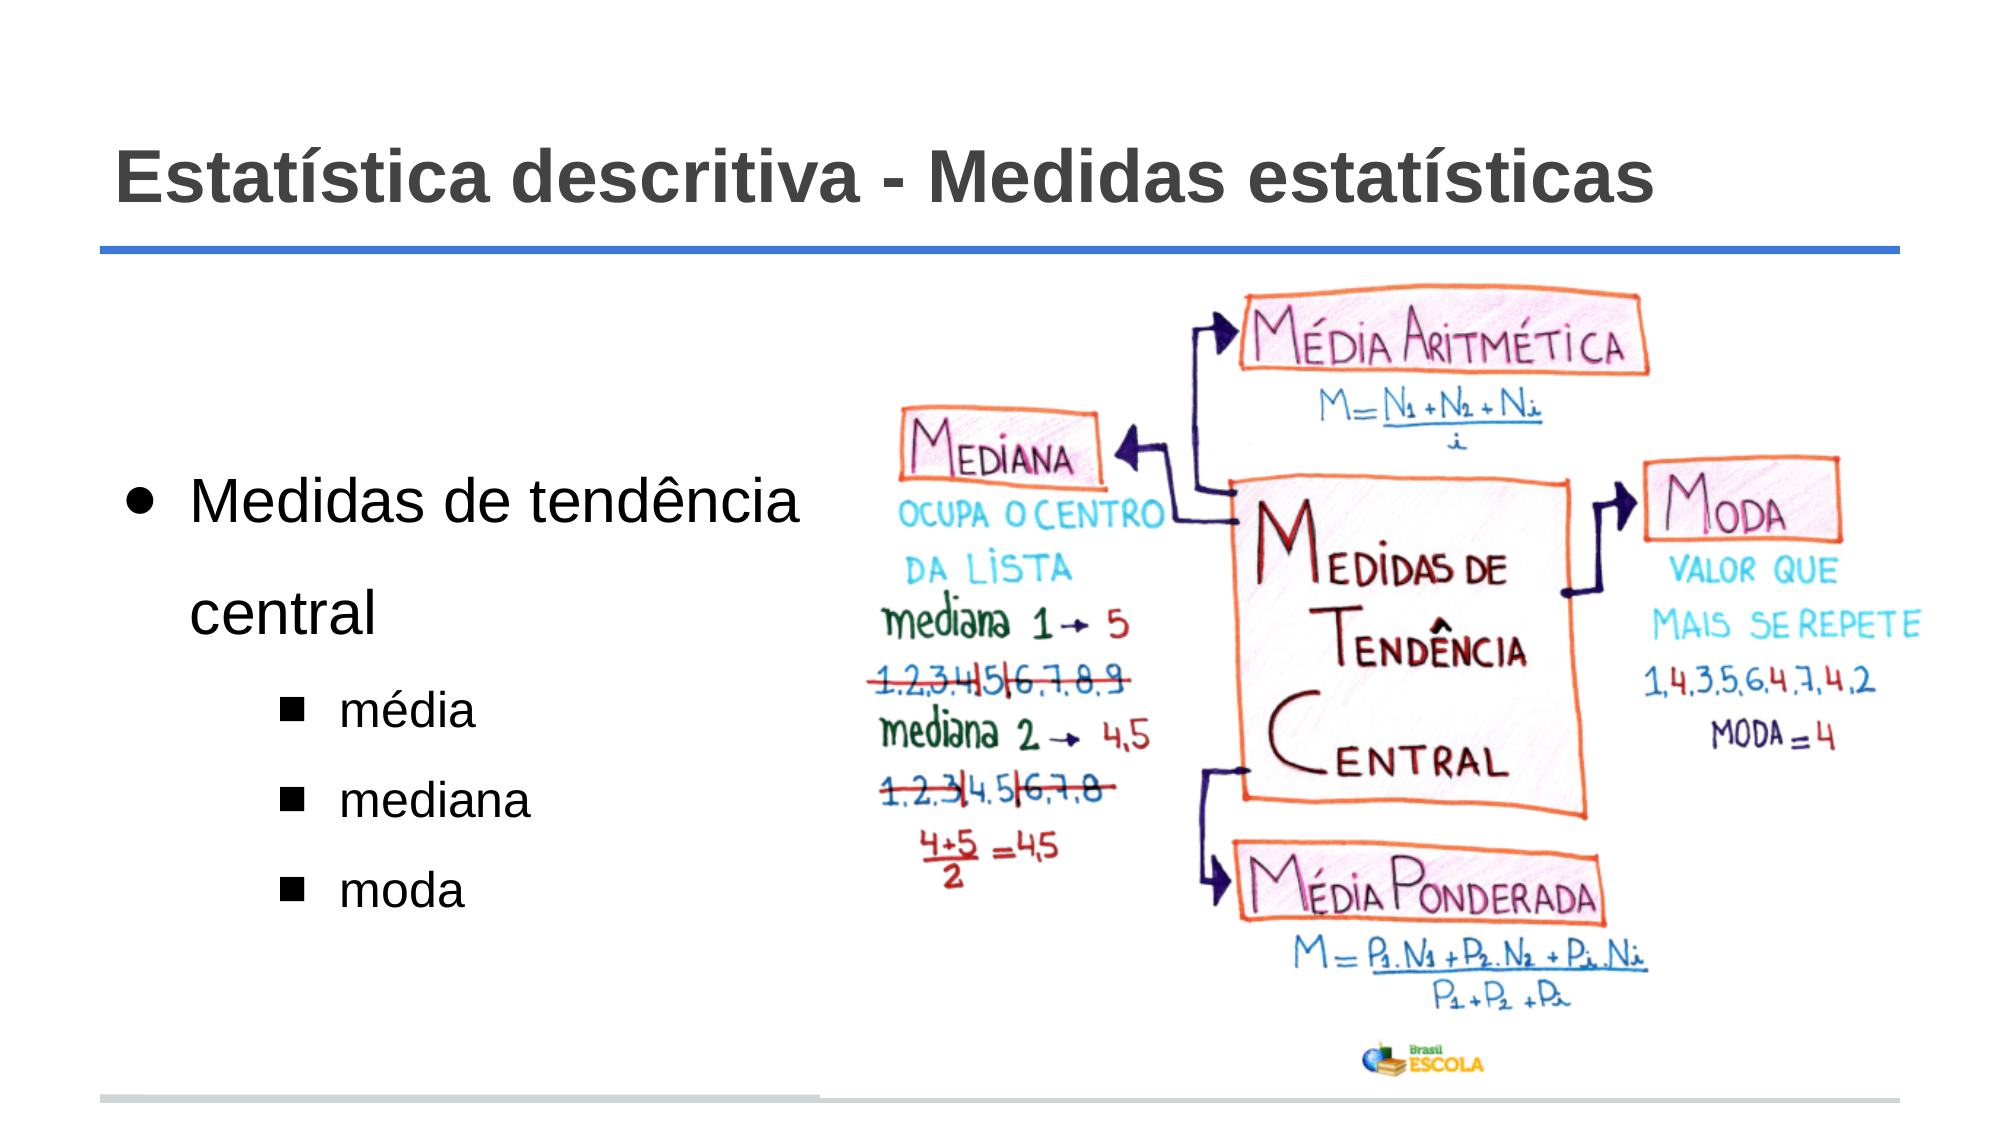

# Estatística descritiva - Medidas estatísticas
Medidas de tendência central
média
mediana
moda